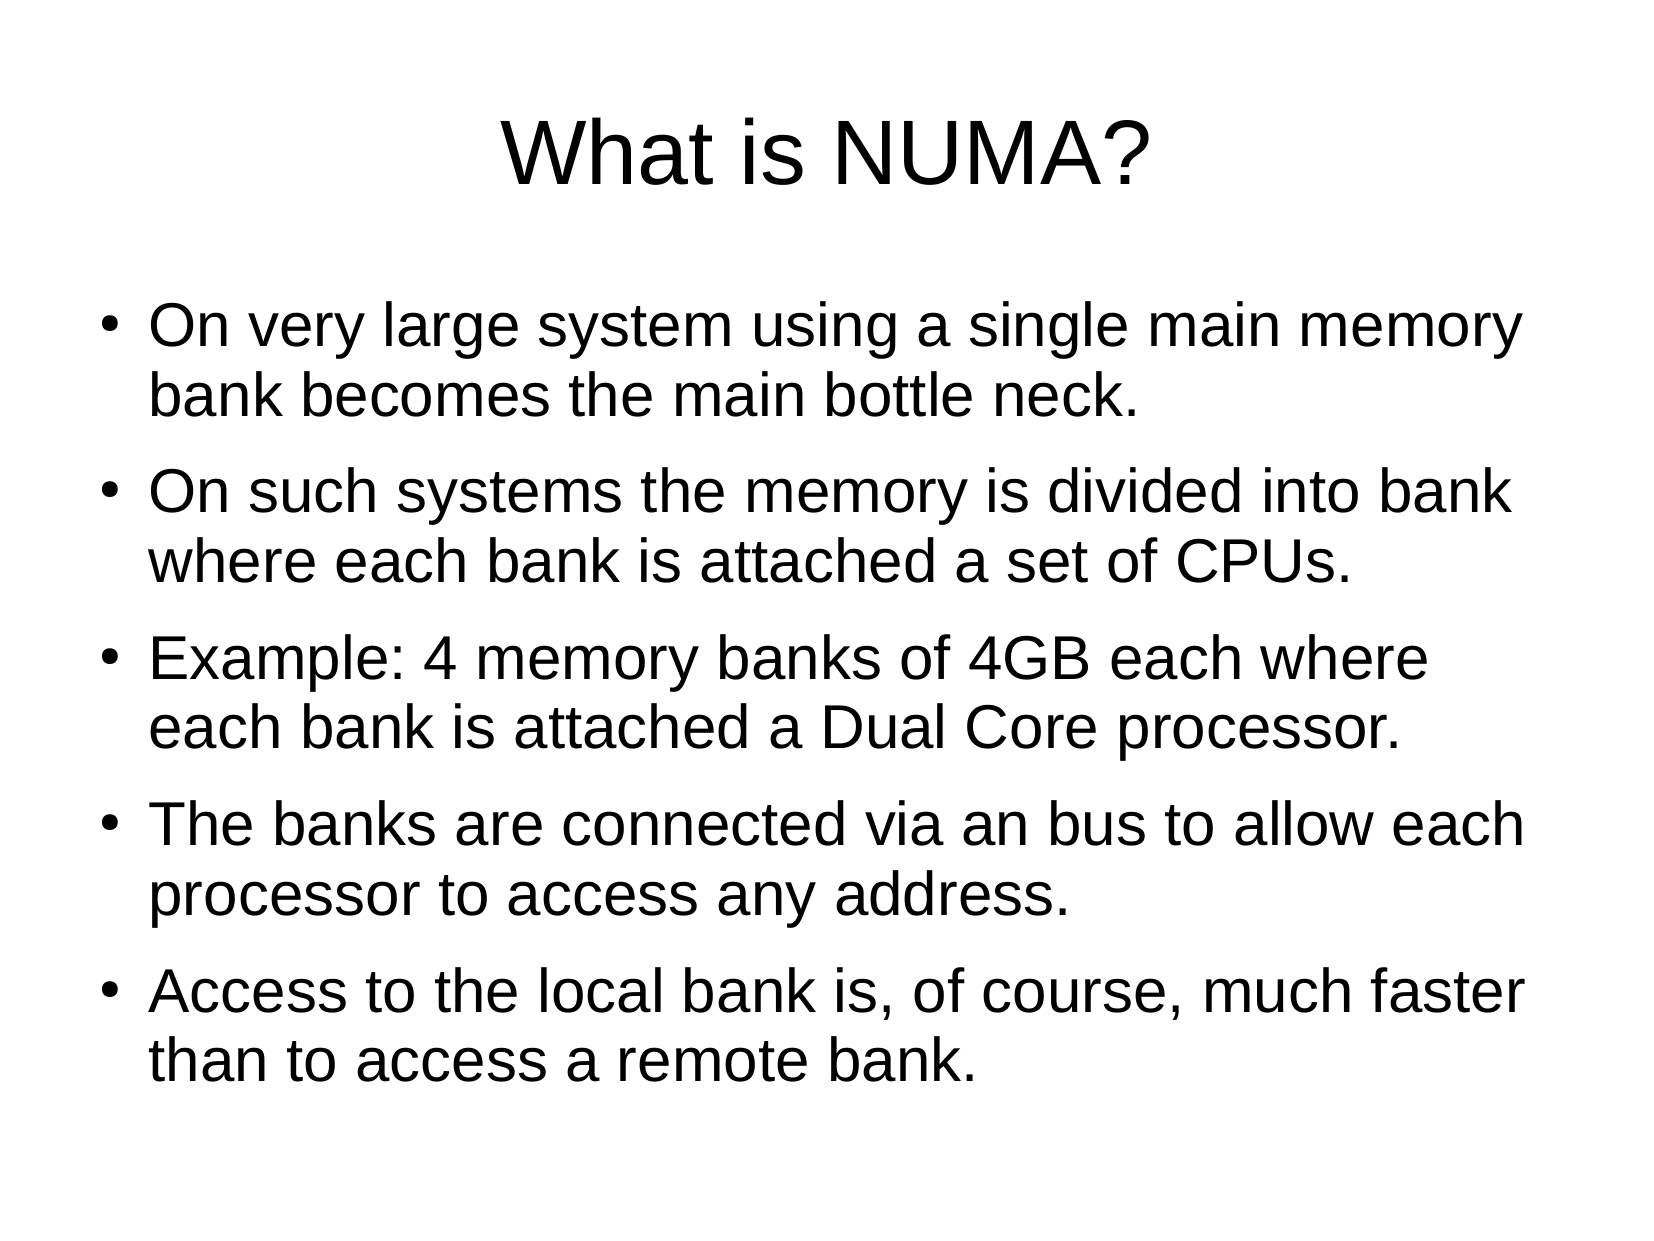

# What is NUMA?
On very large system using a single main memory bank becomes the main bottle neck.
On such systems the memory is divided into bank where each bank is attached a set of CPUs.
Example: 4 memory banks of 4GB each where each bank is attached a Dual Core processor.
The banks are connected via an bus to allow each processor to access any address.
Access to the local bank is, of course, much faster than to access a remote bank.